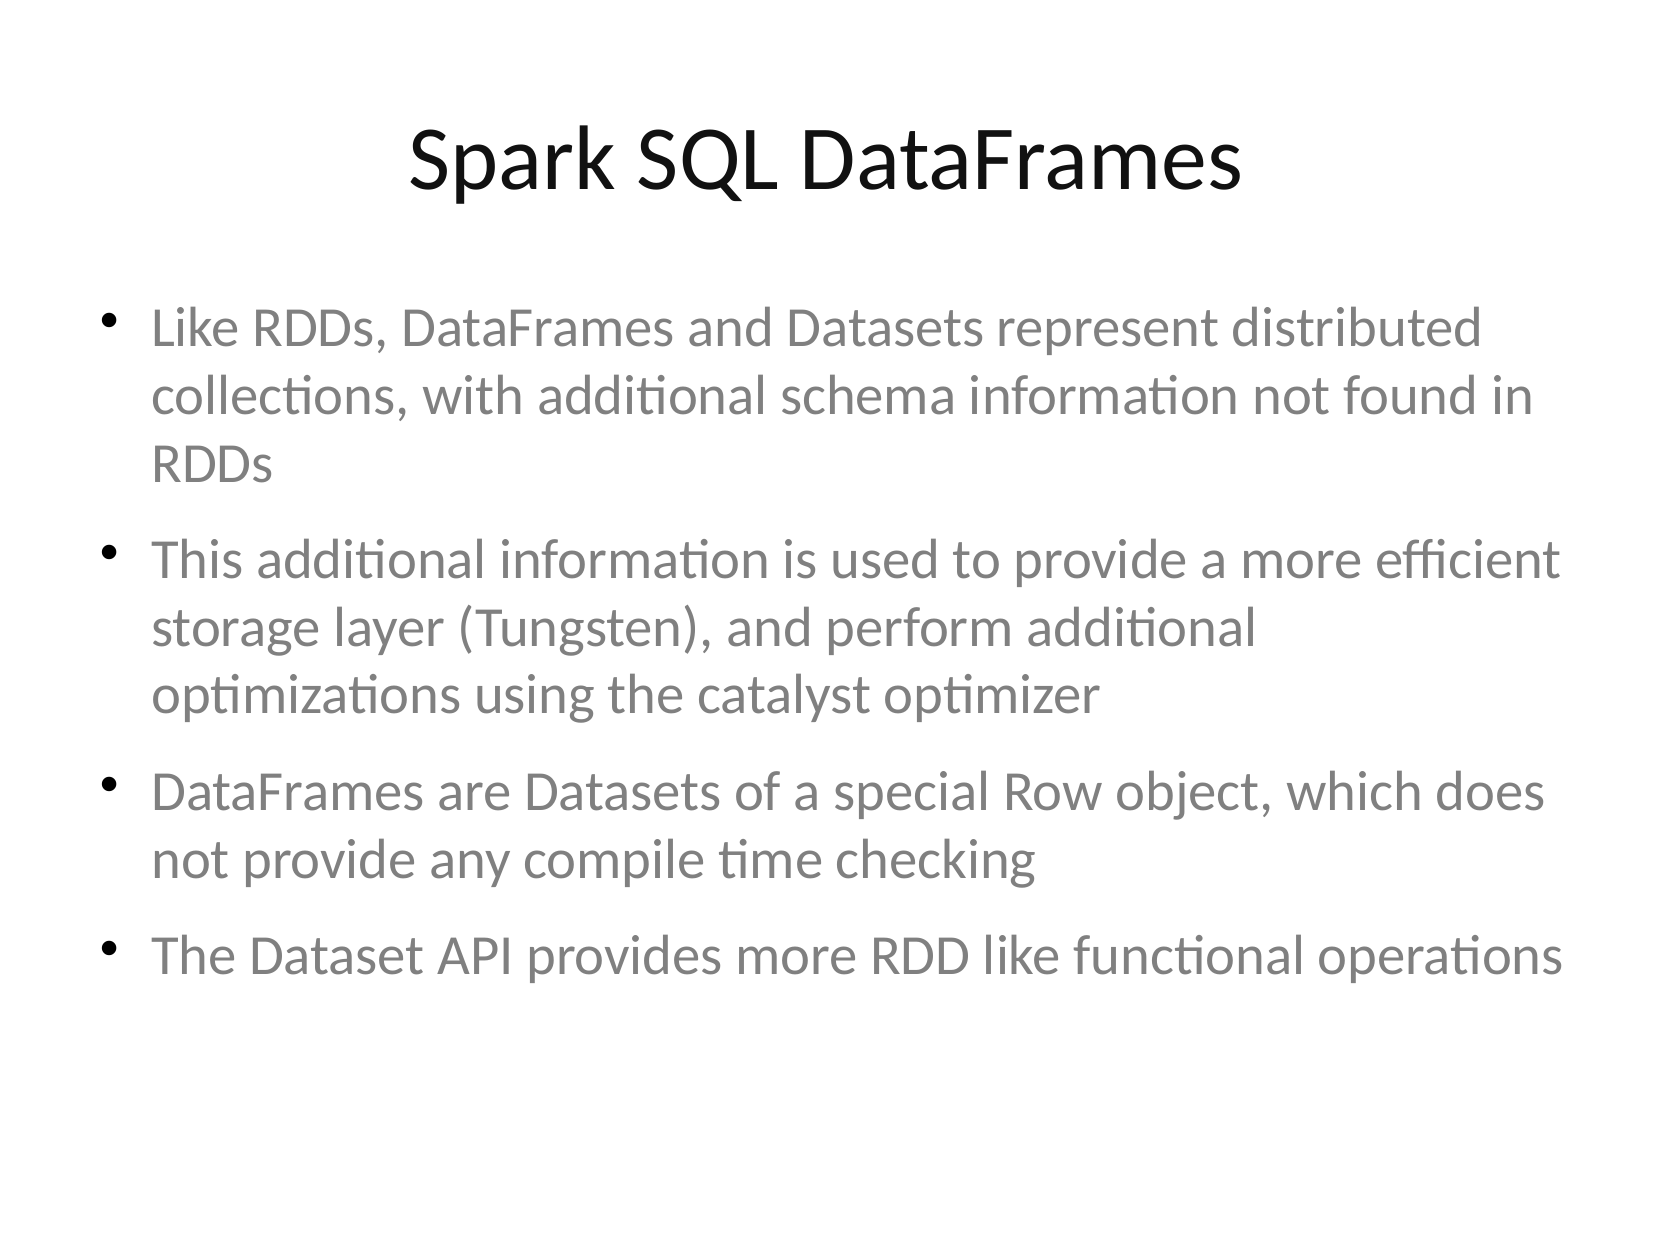

Spark SQL DataFrames
Like RDDs, DataFrames and Datasets represent distributed collections, with additional schema information not found in RDDs
This additional information is used to provide a more efficient storage layer (Tungsten), and perform additional optimizations using the catalyst optimizer
DataFrames are Datasets of a special Row object, which does not provide any compile time checking
The Dataset API provides more RDD like functional operations